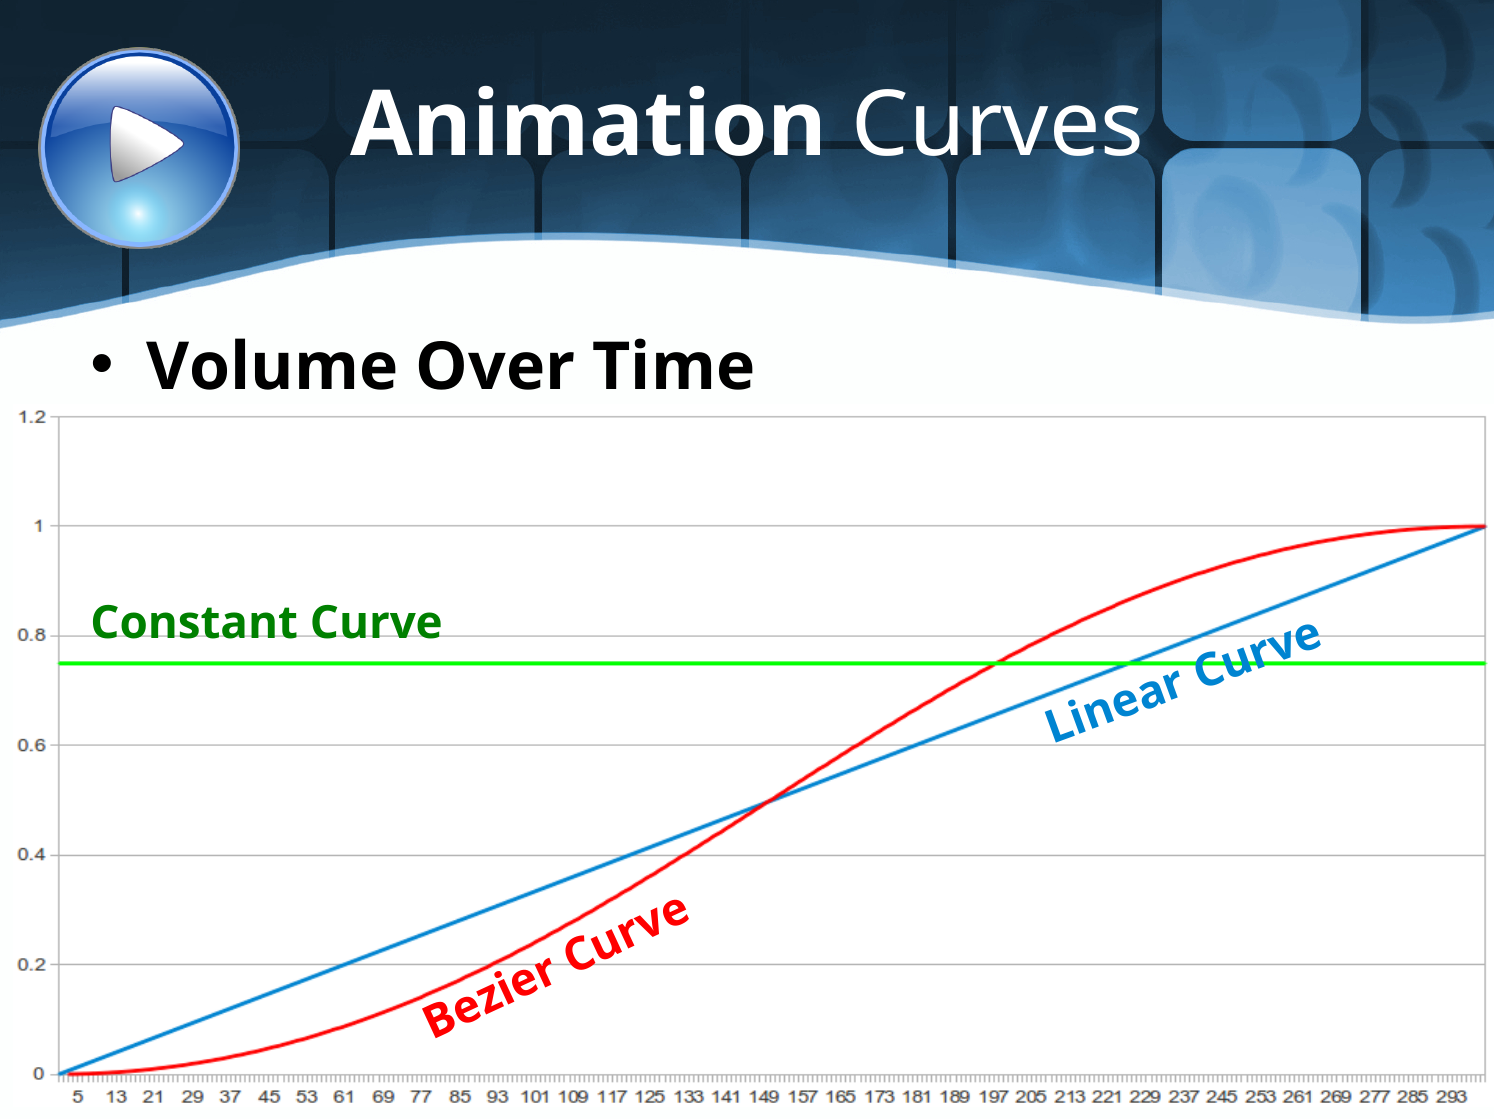

# Animation Curves
Volume Over Time
Constant Curve
Linear Curve
Bezier Curve